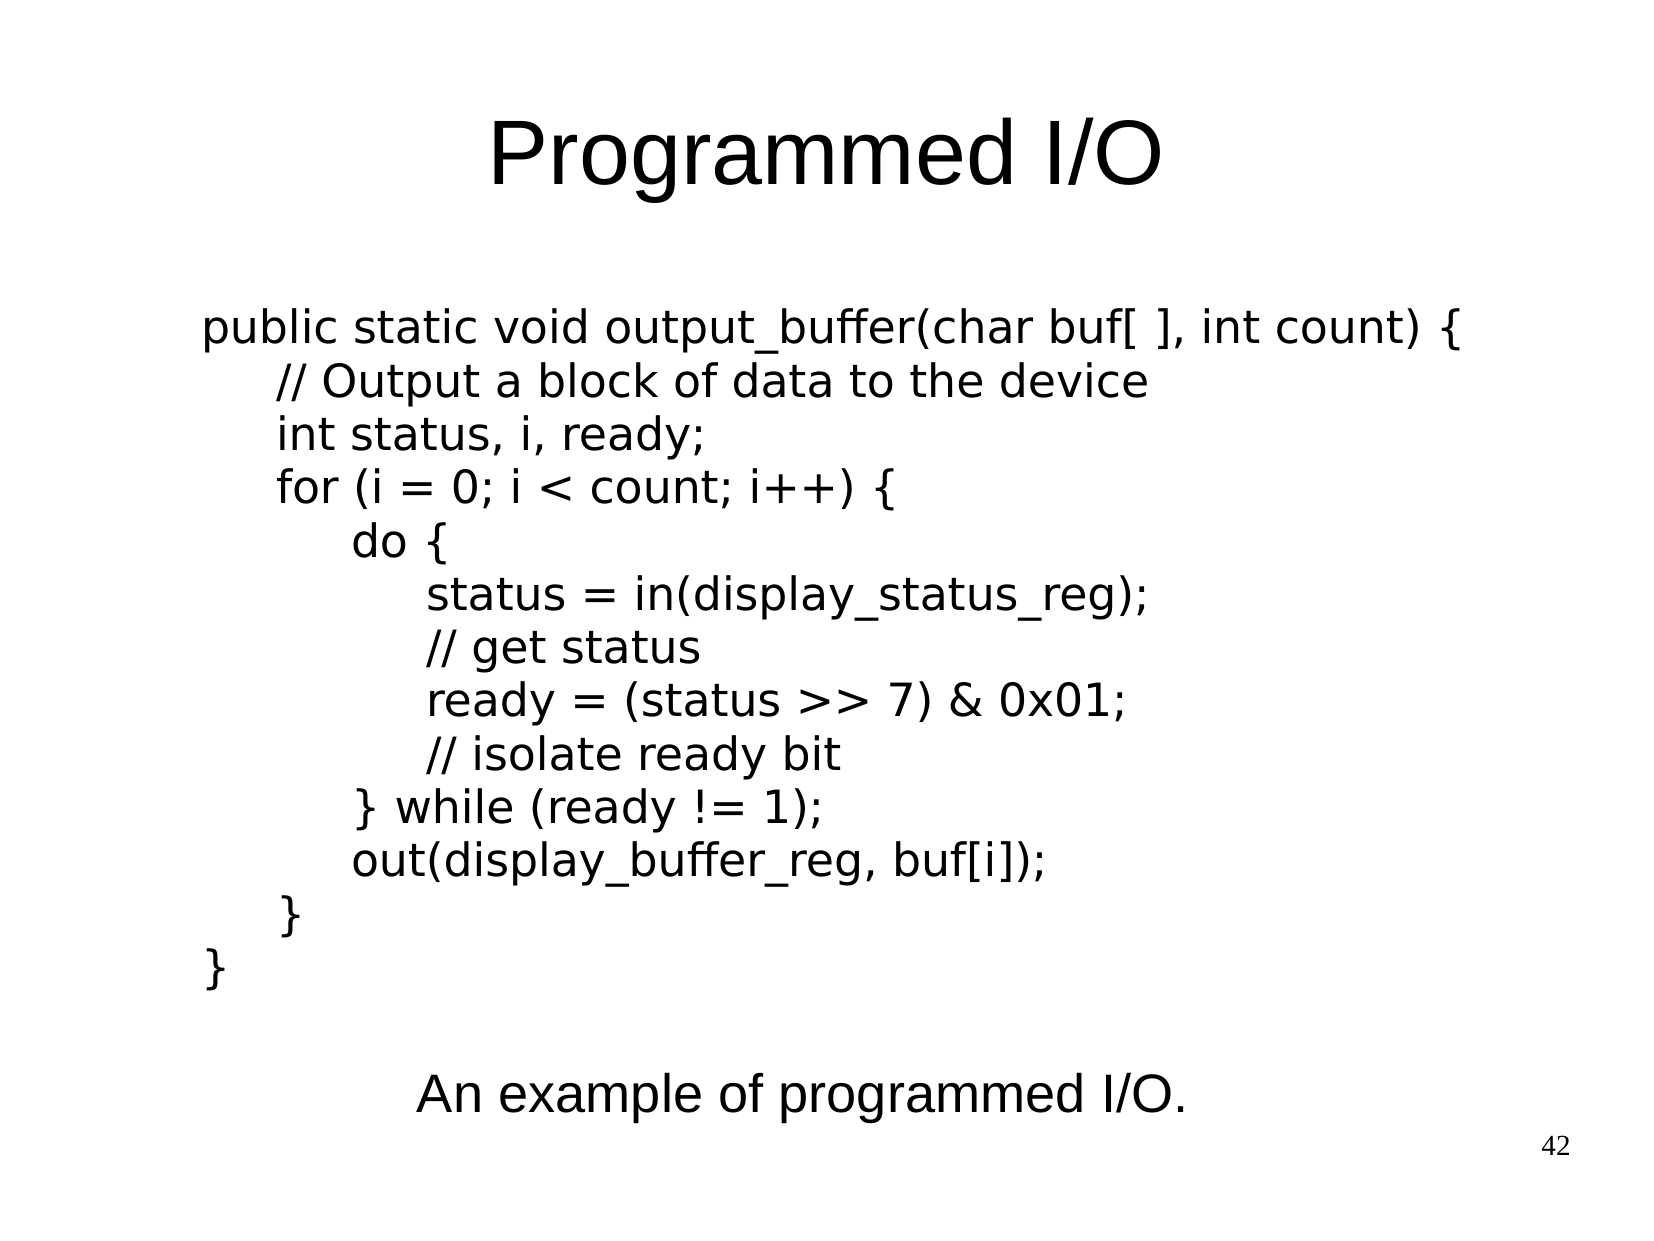

# Programmed I/O
public static void output_buffer(char buf[ ], int count) {
	// Output a block of data to the device
	int status, i, ready;
	for (i = 0; i < count; i++) {
		do {
			status = in(display_status_reg);
			// get status
			ready = (status >> 7) & 0x01;
			// isolate ready bit
		} while (ready != 1);
		out(display_buffer_reg, buf[i]);
	}
}
An example of programmed I/O.
42